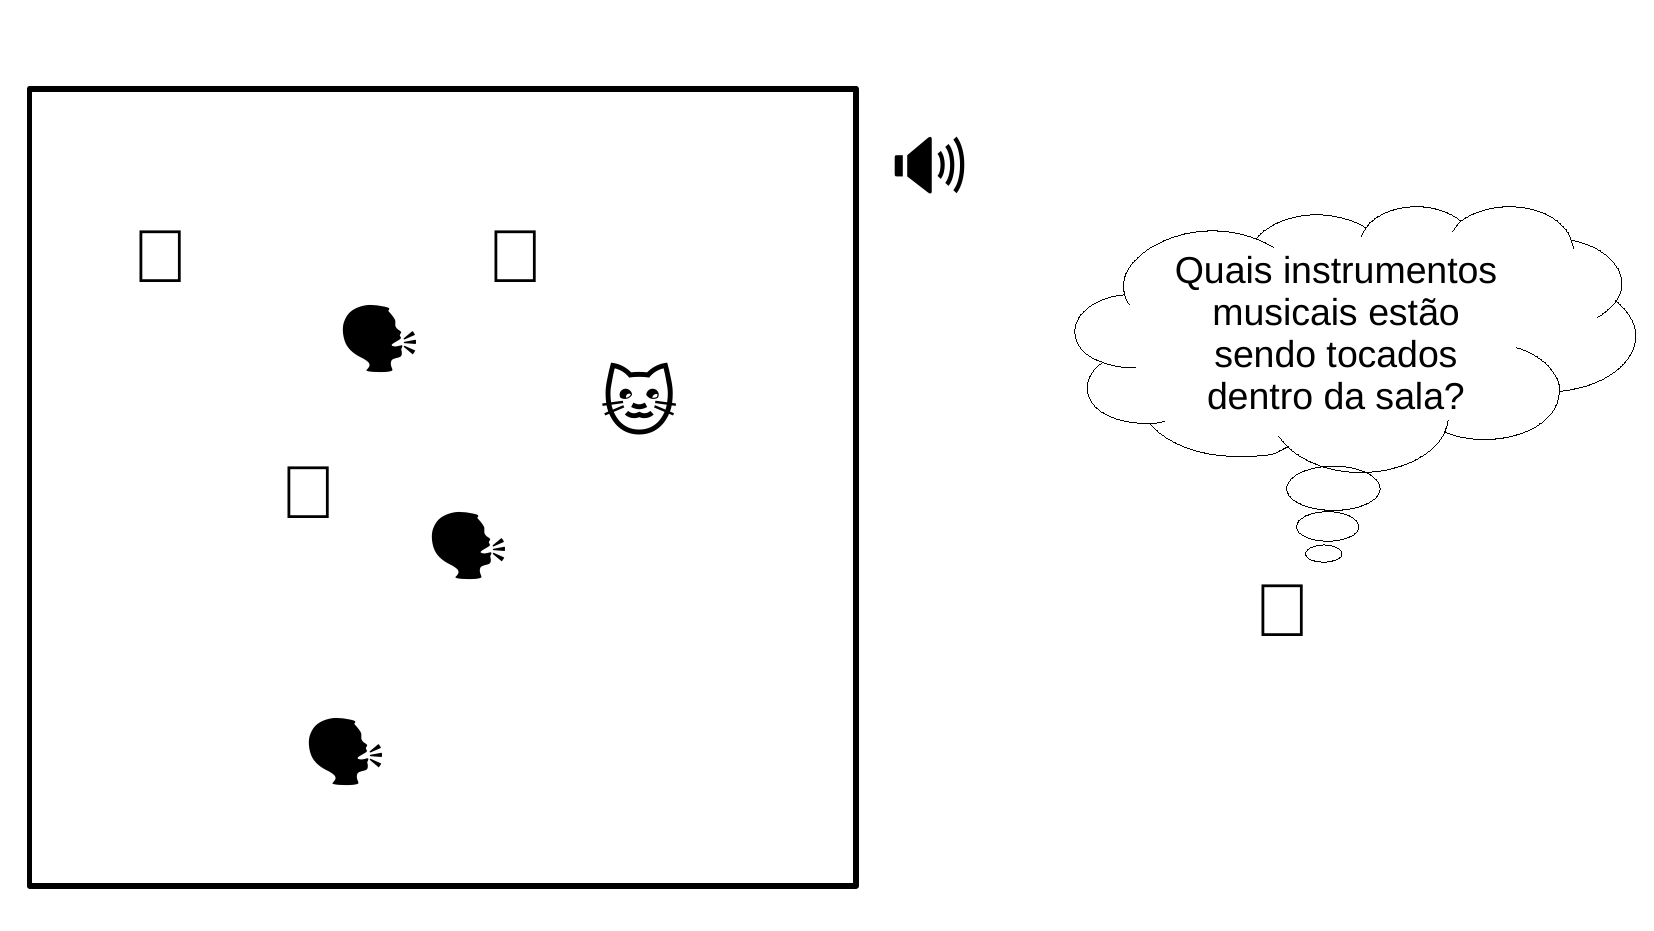

🔊
🥁
🎻
Quais instrumentos musicais estão sendo tocados dentro da sala?
🗣️
🐱
🎹
🗣️
🤨
🗣️